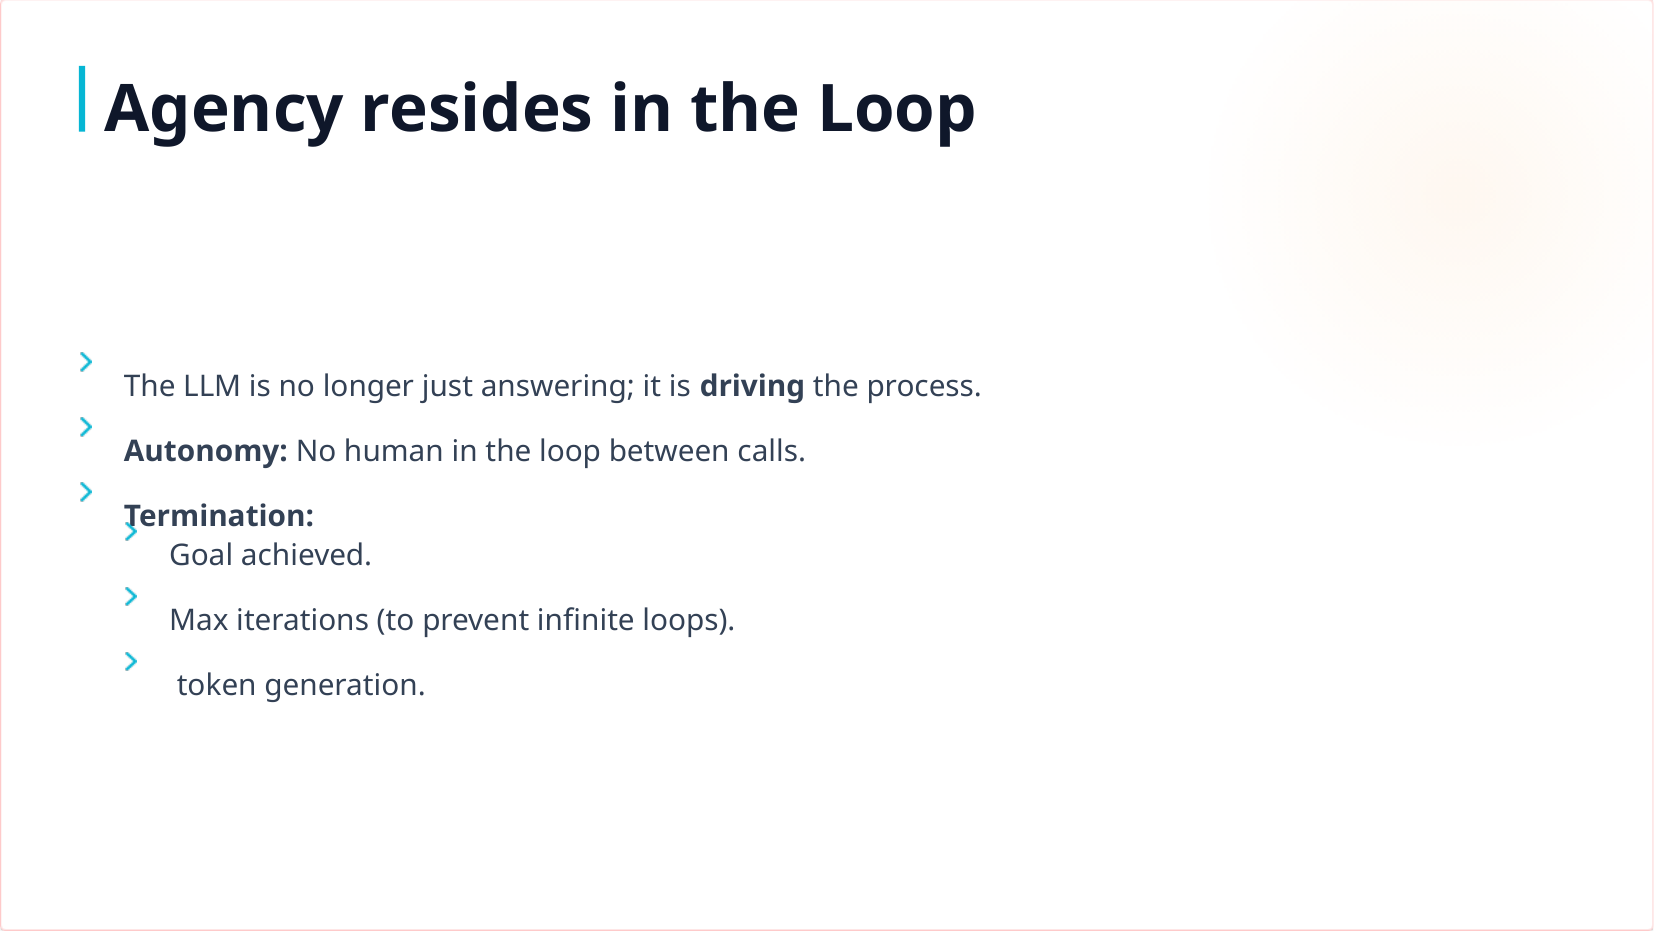

Agency resides in the Loop
The LLM is no longer just answering; it is driving the process.
Autonomy: No human in the loop between calls.
Termination:
Goal achieved.
Max iterations (to prevent infinite loops).
 token generation.